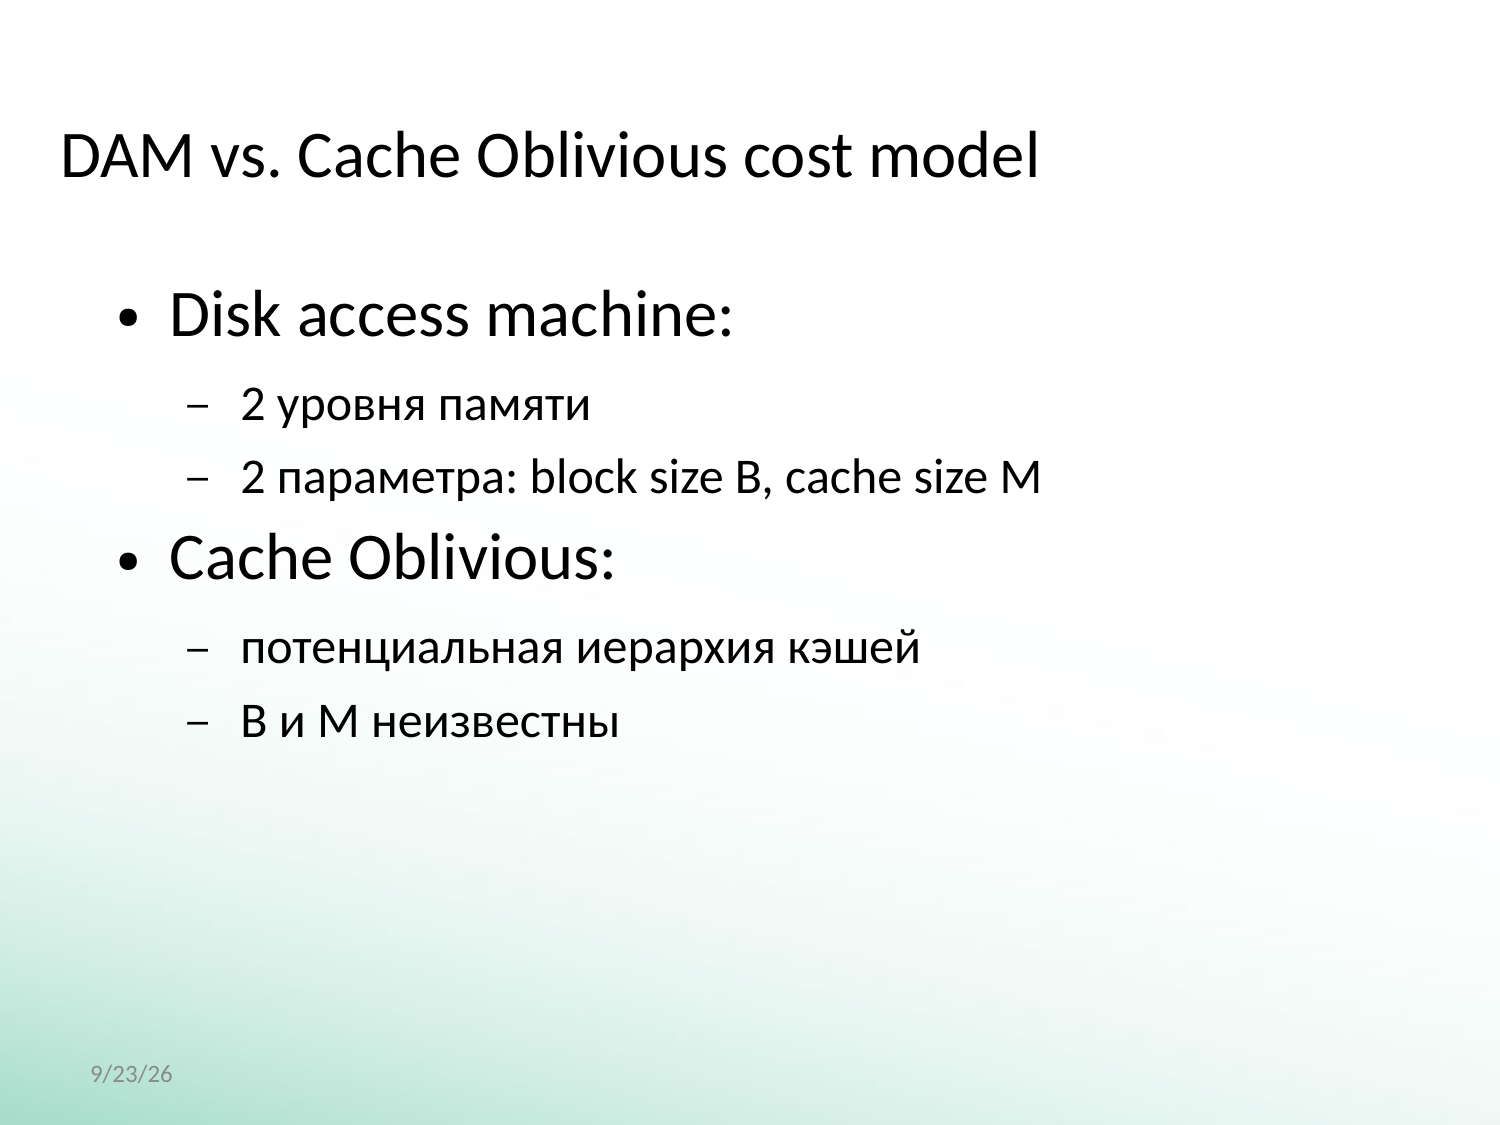

# DAM vs. Cache Oblivious cost model
Disk access machine:
2 уровня памяти
2 параметра: block size B, cache size M
Cache Oblivious:
потенциальная иерархия кэшей
B и M неизвестны